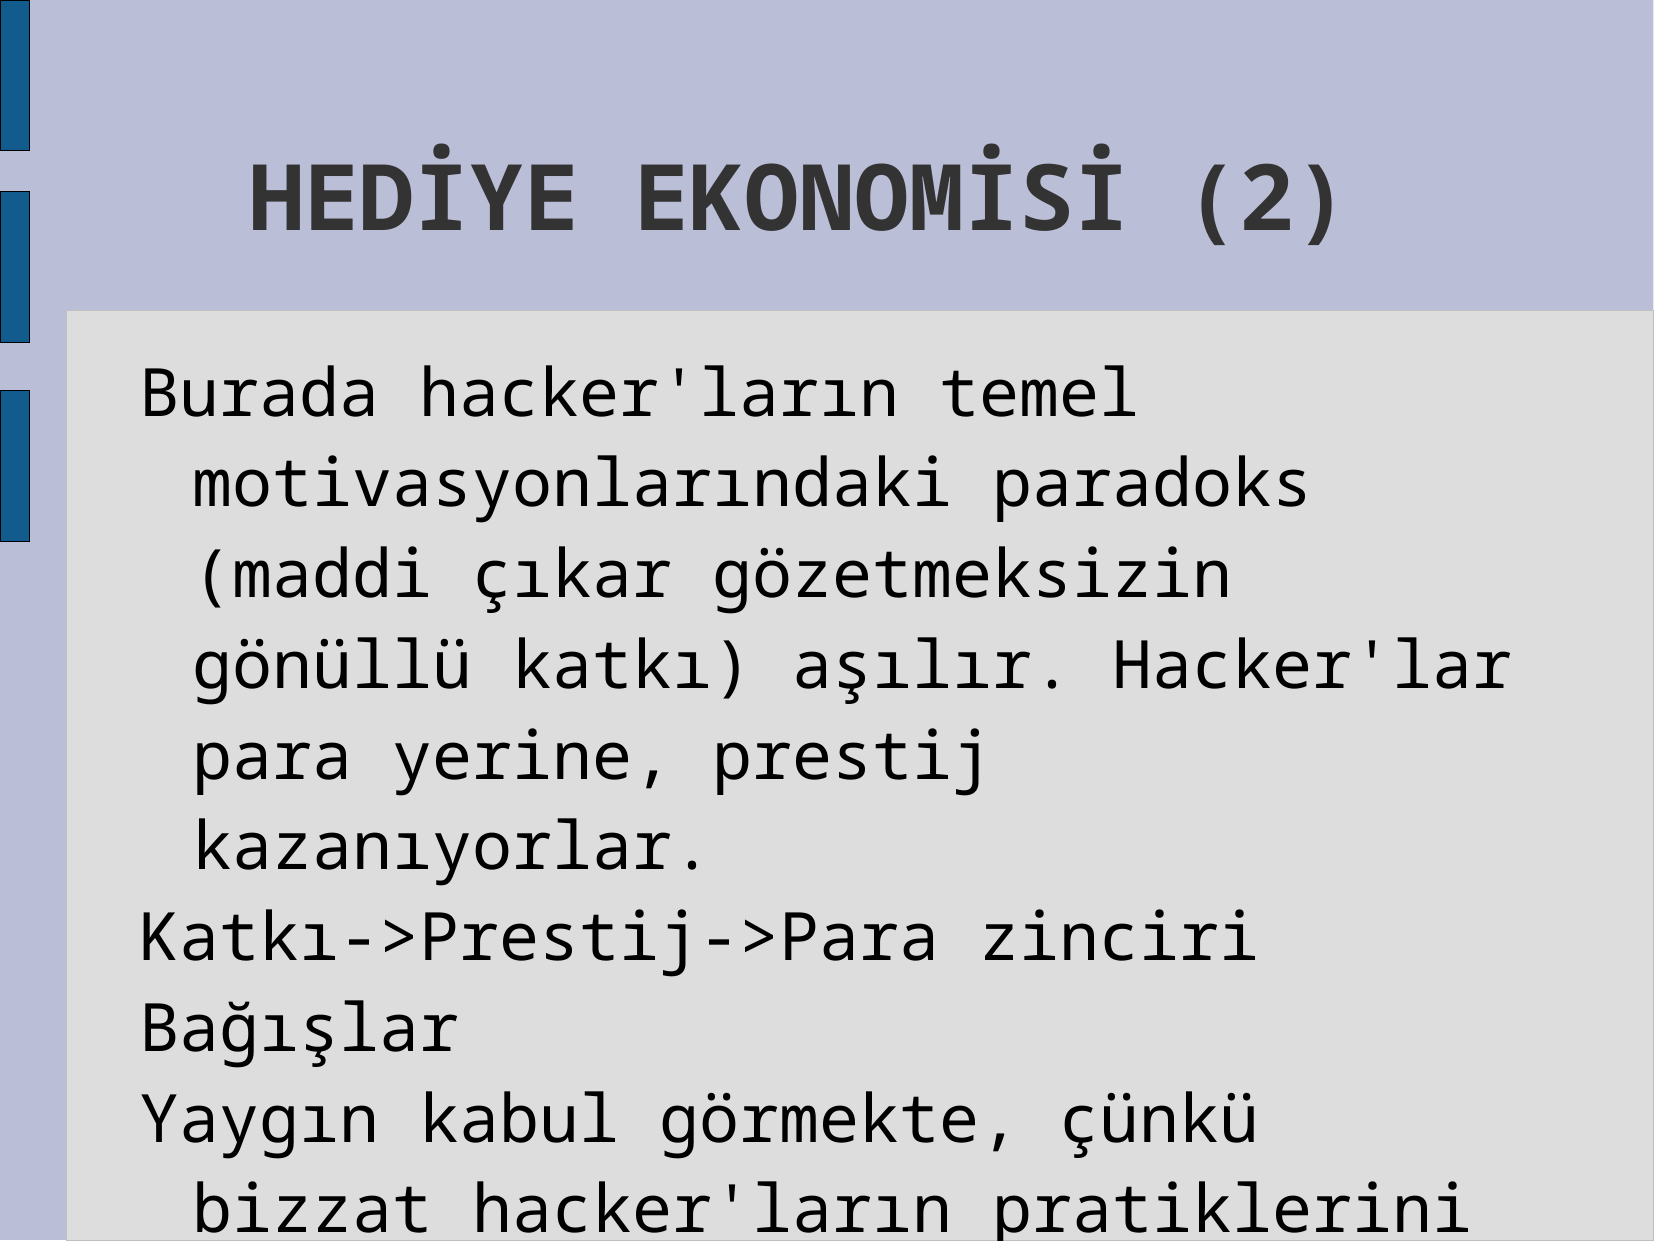

# HEDİYE EKONOMİSİ (2)
Burada hacker'ların temel motivasyonlarındaki paradoks (maddi çıkar gözetmeksizin gönüllü katkı) aşılır. Hacker'lar para yerine, prestij kazanıyorlar.
Katkı->Prestij->Para zinciri
Bağışlar
Yaygın kabul görmekte, çünkü bizzat hacker'ların pratiklerini açıklamakta.